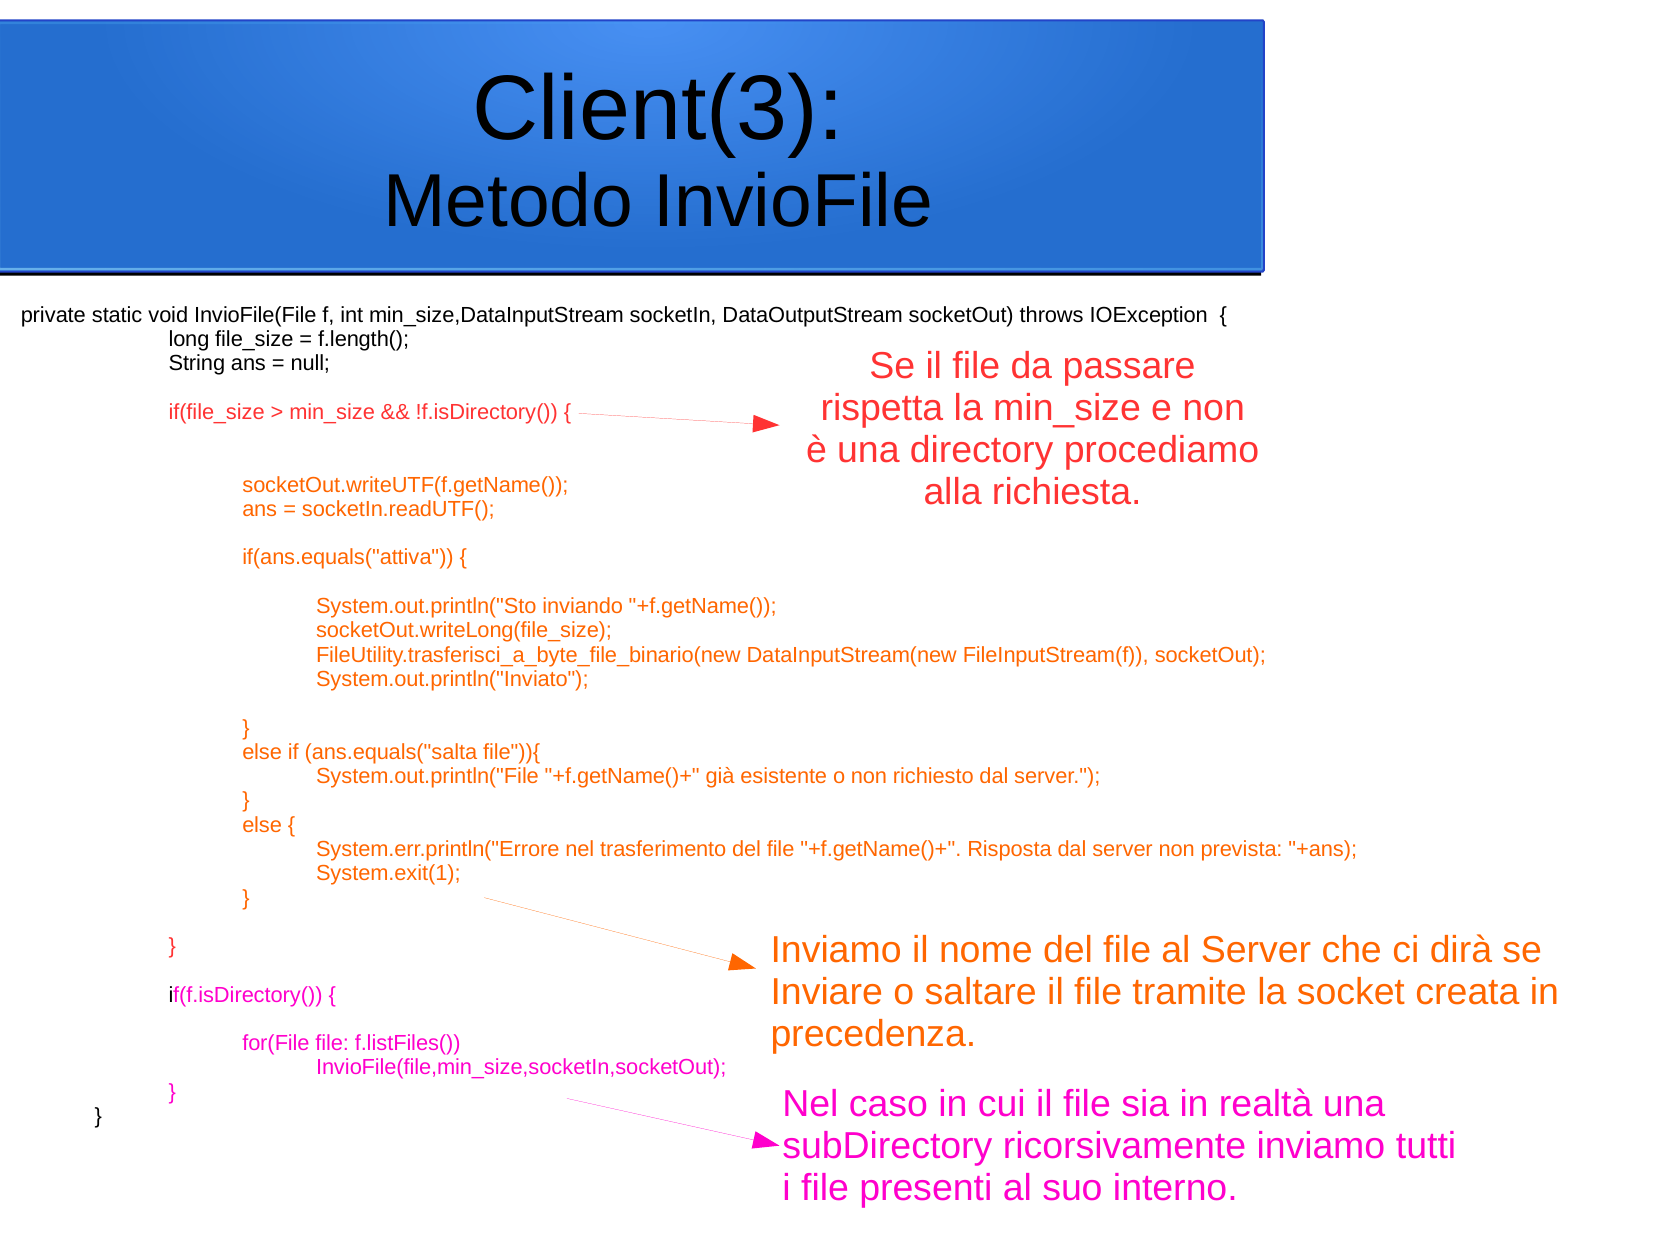

# Client(3): Metodo InvioFile
private static void InvioFile(File f, int min_size,DataInputStream socketIn, DataOutputStream socketOut) throws IOException {
		long file_size = f.length();
		String ans = null;
		if(file_size > min_size && !f.isDirectory()) {
			socketOut.writeUTF(f.getName());
			ans = socketIn.readUTF();
			if(ans.equals("attiva")) {
				System.out.println("Sto inviando "+f.getName());
				socketOut.writeLong(file_size);
				FileUtility.trasferisci_a_byte_file_binario(new DataInputStream(new FileInputStream(f)), socketOut);
				System.out.println("Inviato");
			}
			else if (ans.equals("salta file")){
				System.out.println("File "+f.getName()+" già esistente o non richiesto dal server.");
			}
			else {
				System.err.println("Errore nel trasferimento del file "+f.getName()+". Risposta dal server non prevista: "+ans);
				System.exit(1);
			}
		}
		if(f.isDirectory()) {
			for(File file: f.listFiles())
				InvioFile(file,min_size,socketIn,socketOut);
		}
	}
Se il file da passare rispetta la min_size e non è una directory procediamo alla richiesta.
Inviamo il nome del file al Server che ci dirà se Inviare o saltare il file tramite la socket creata in precedenza.
Nel caso in cui il file sia in realtà una subDirectory ricorsivamente inviamo tutti i file presenti al suo interno.